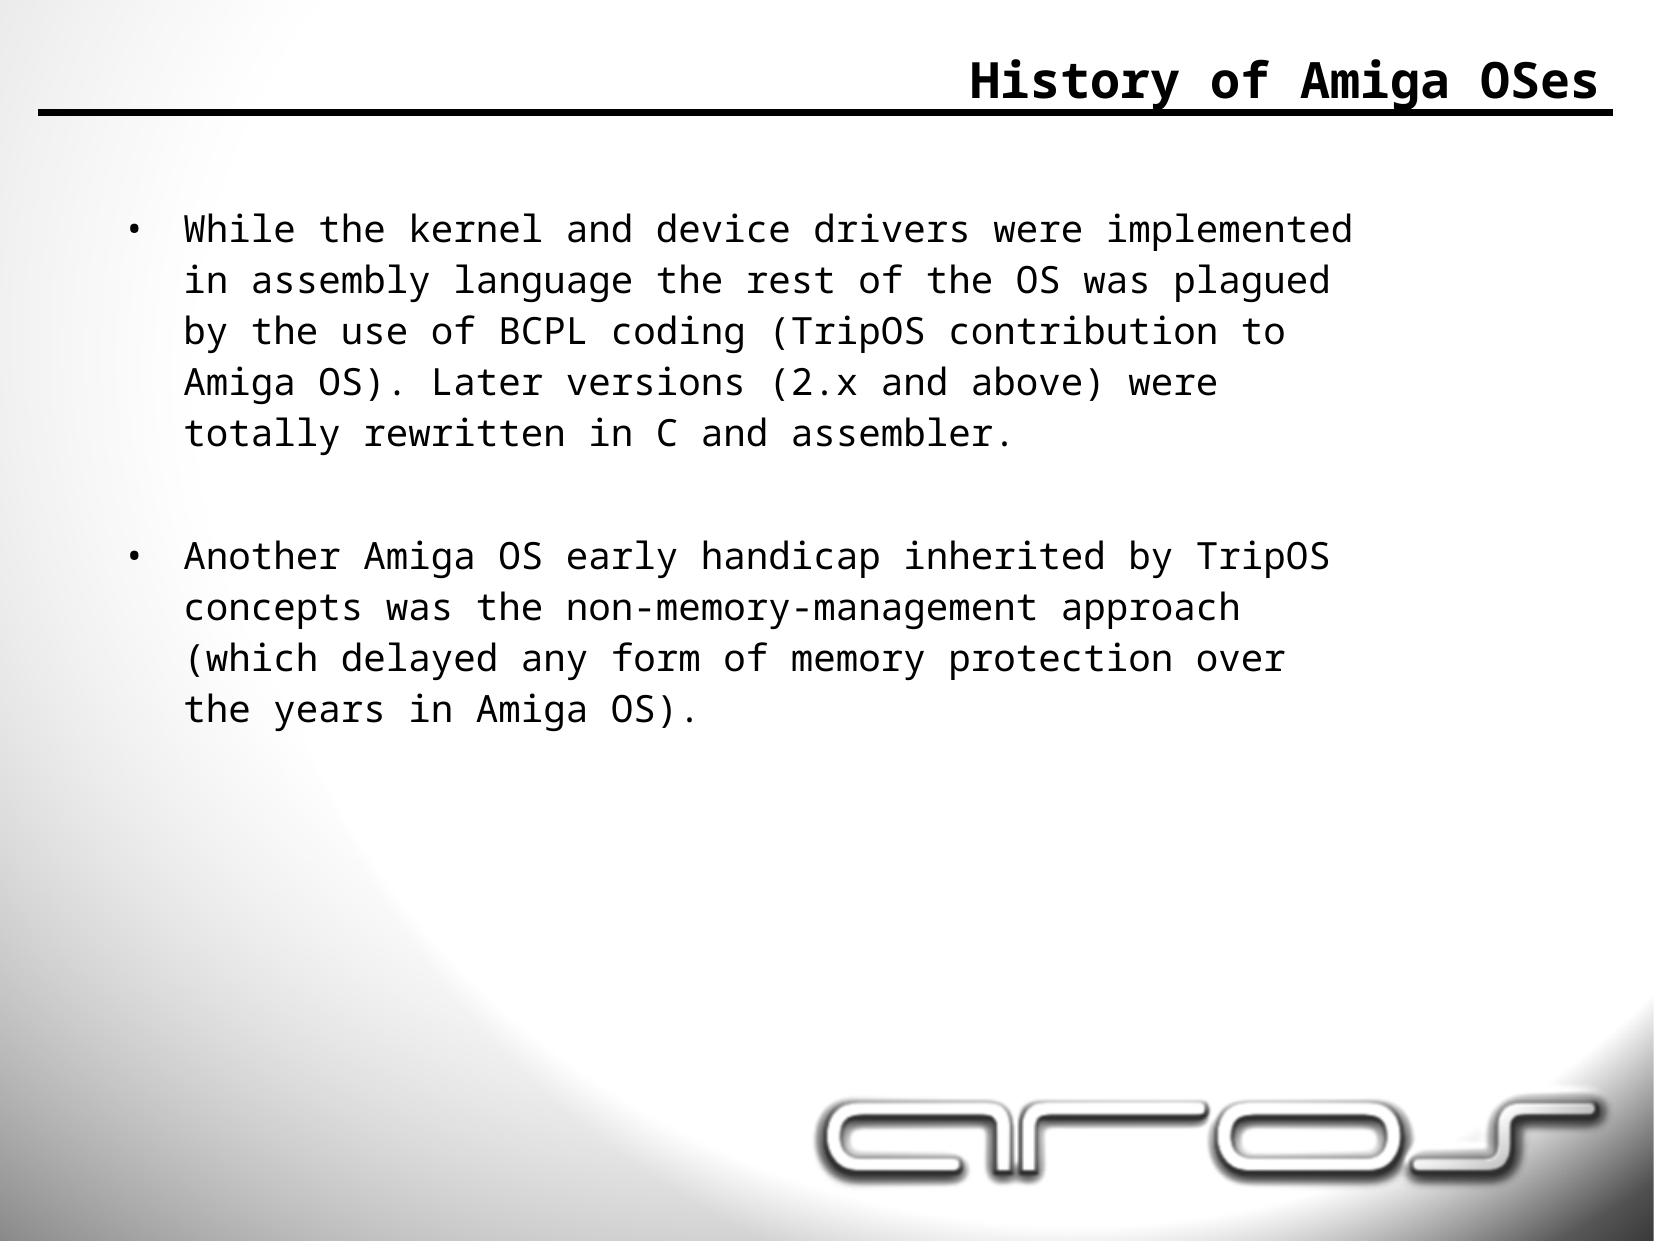

History of Amiga OSes
While the kernel and device drivers were implemented in assembly language the rest of the OS was plagued by the use of BCPL coding (TripOS contribution to Amiga OS). Later versions (2.x and above) were totally rewritten in C and assembler.
Another Amiga OS early handicap inherited by TripOS concepts was the non-memory-management approach (which delayed any form of memory protection over the years in Amiga OS).